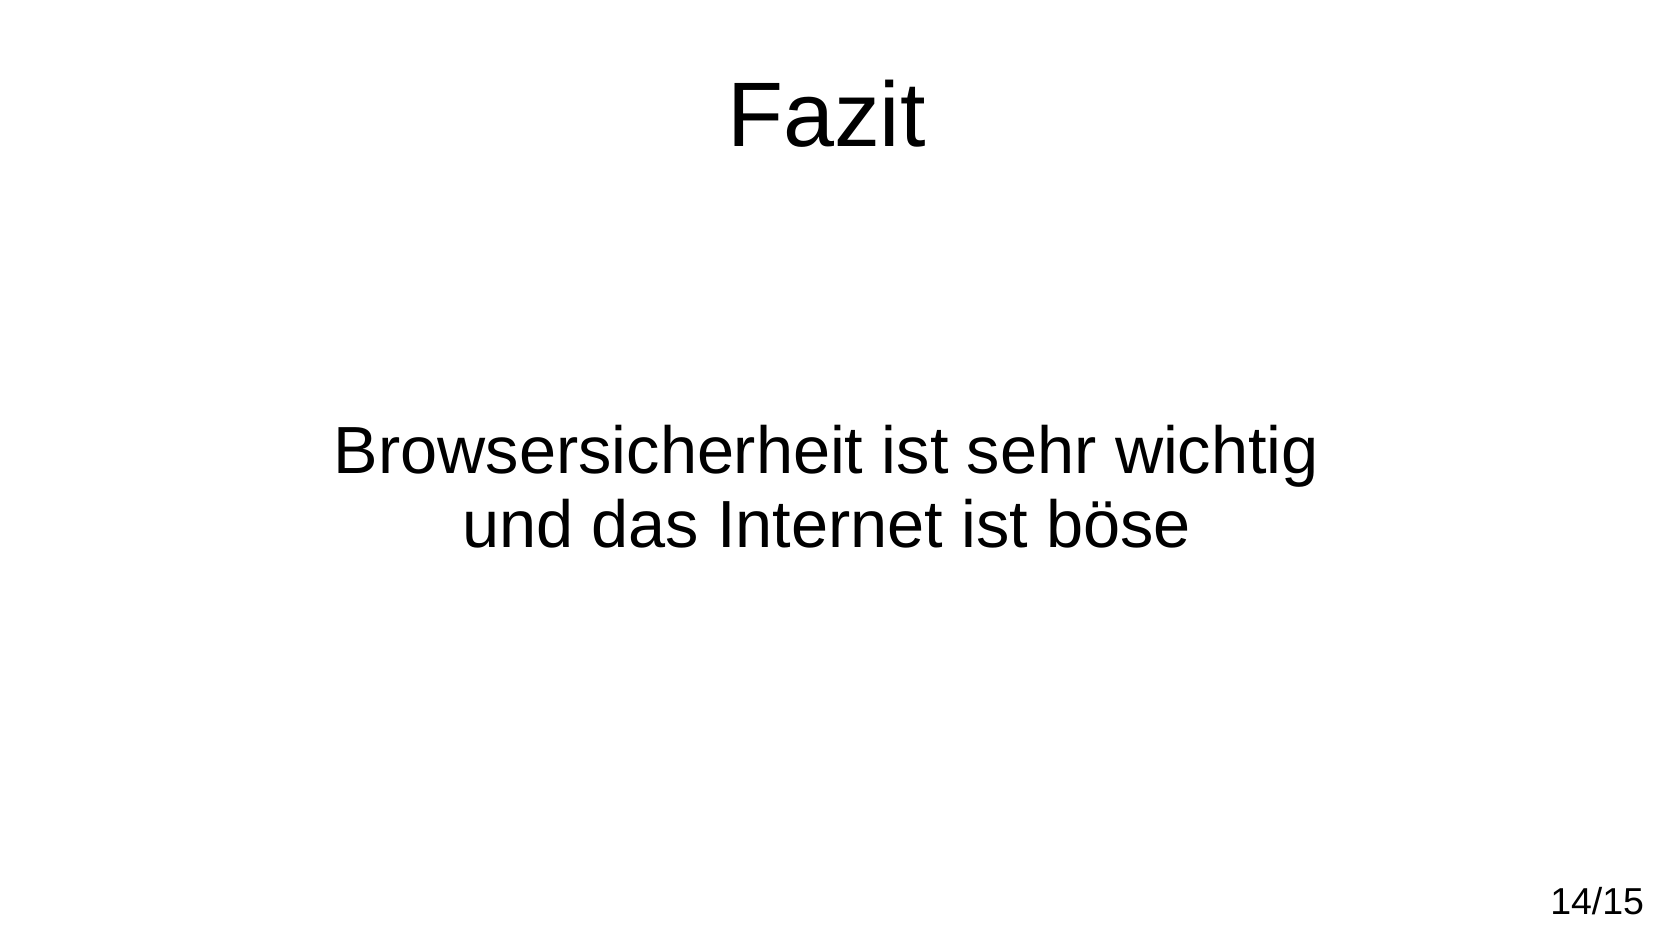

# Fazit
Browsersicherheit ist sehr wichtig
und das Internet ist böse
14/15